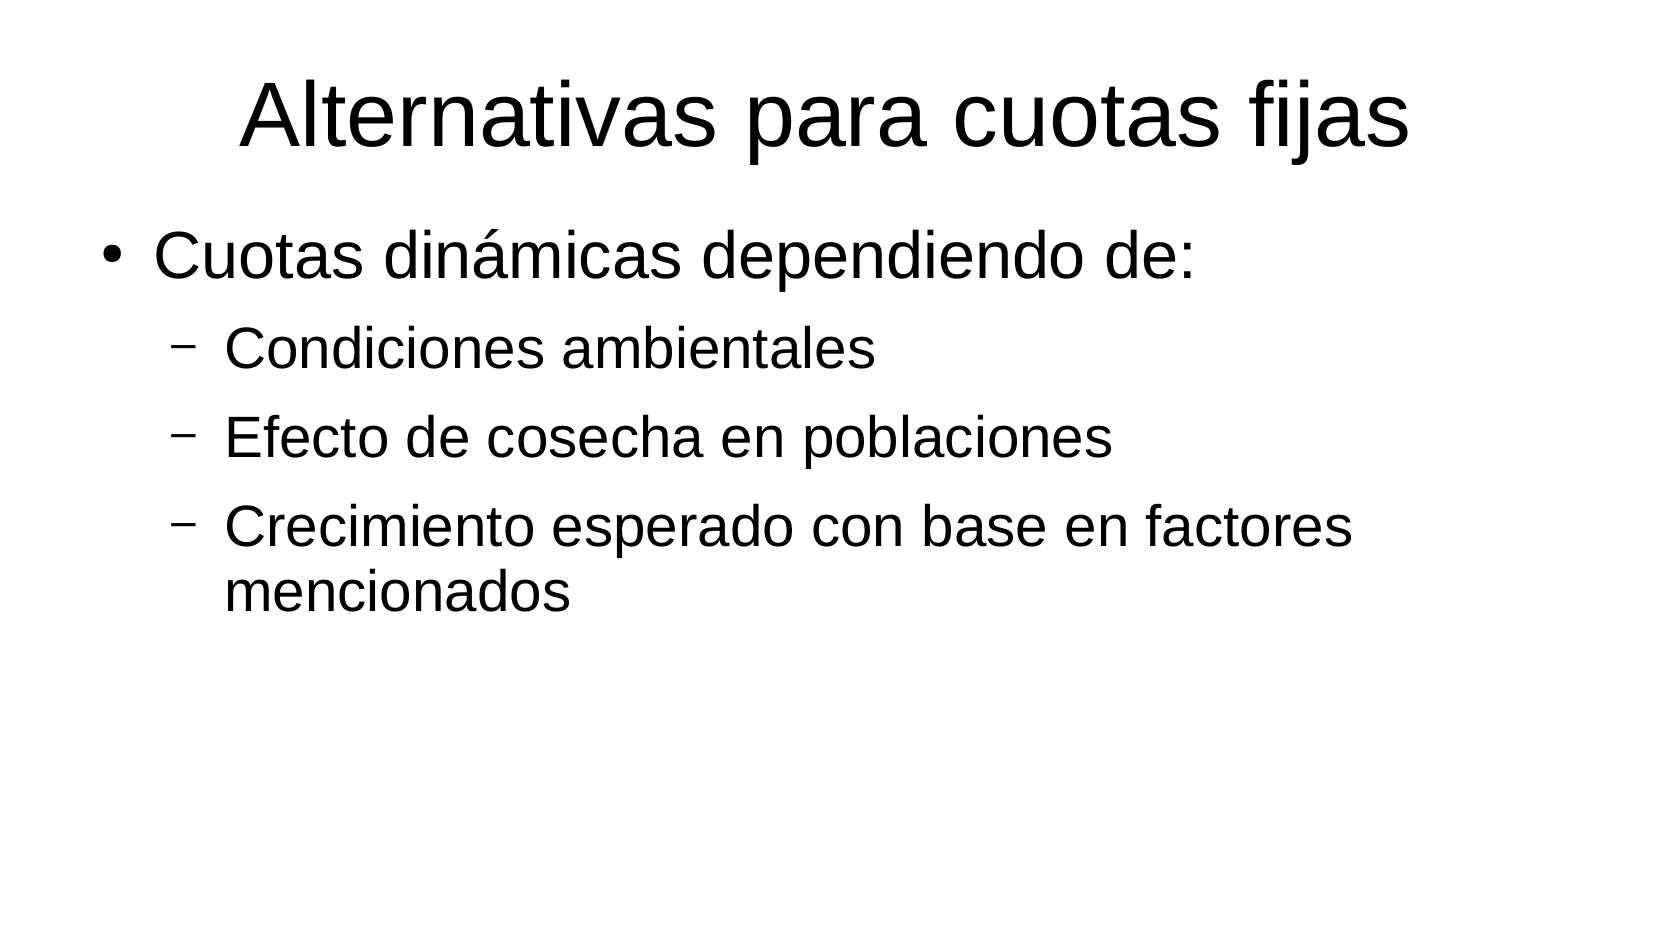

# Alternativas para cuotas fijas
Cuotas dinámicas dependiendo de:
Condiciones ambientales
Efecto de cosecha en poblaciones
Crecimiento esperado con base en factores mencionados